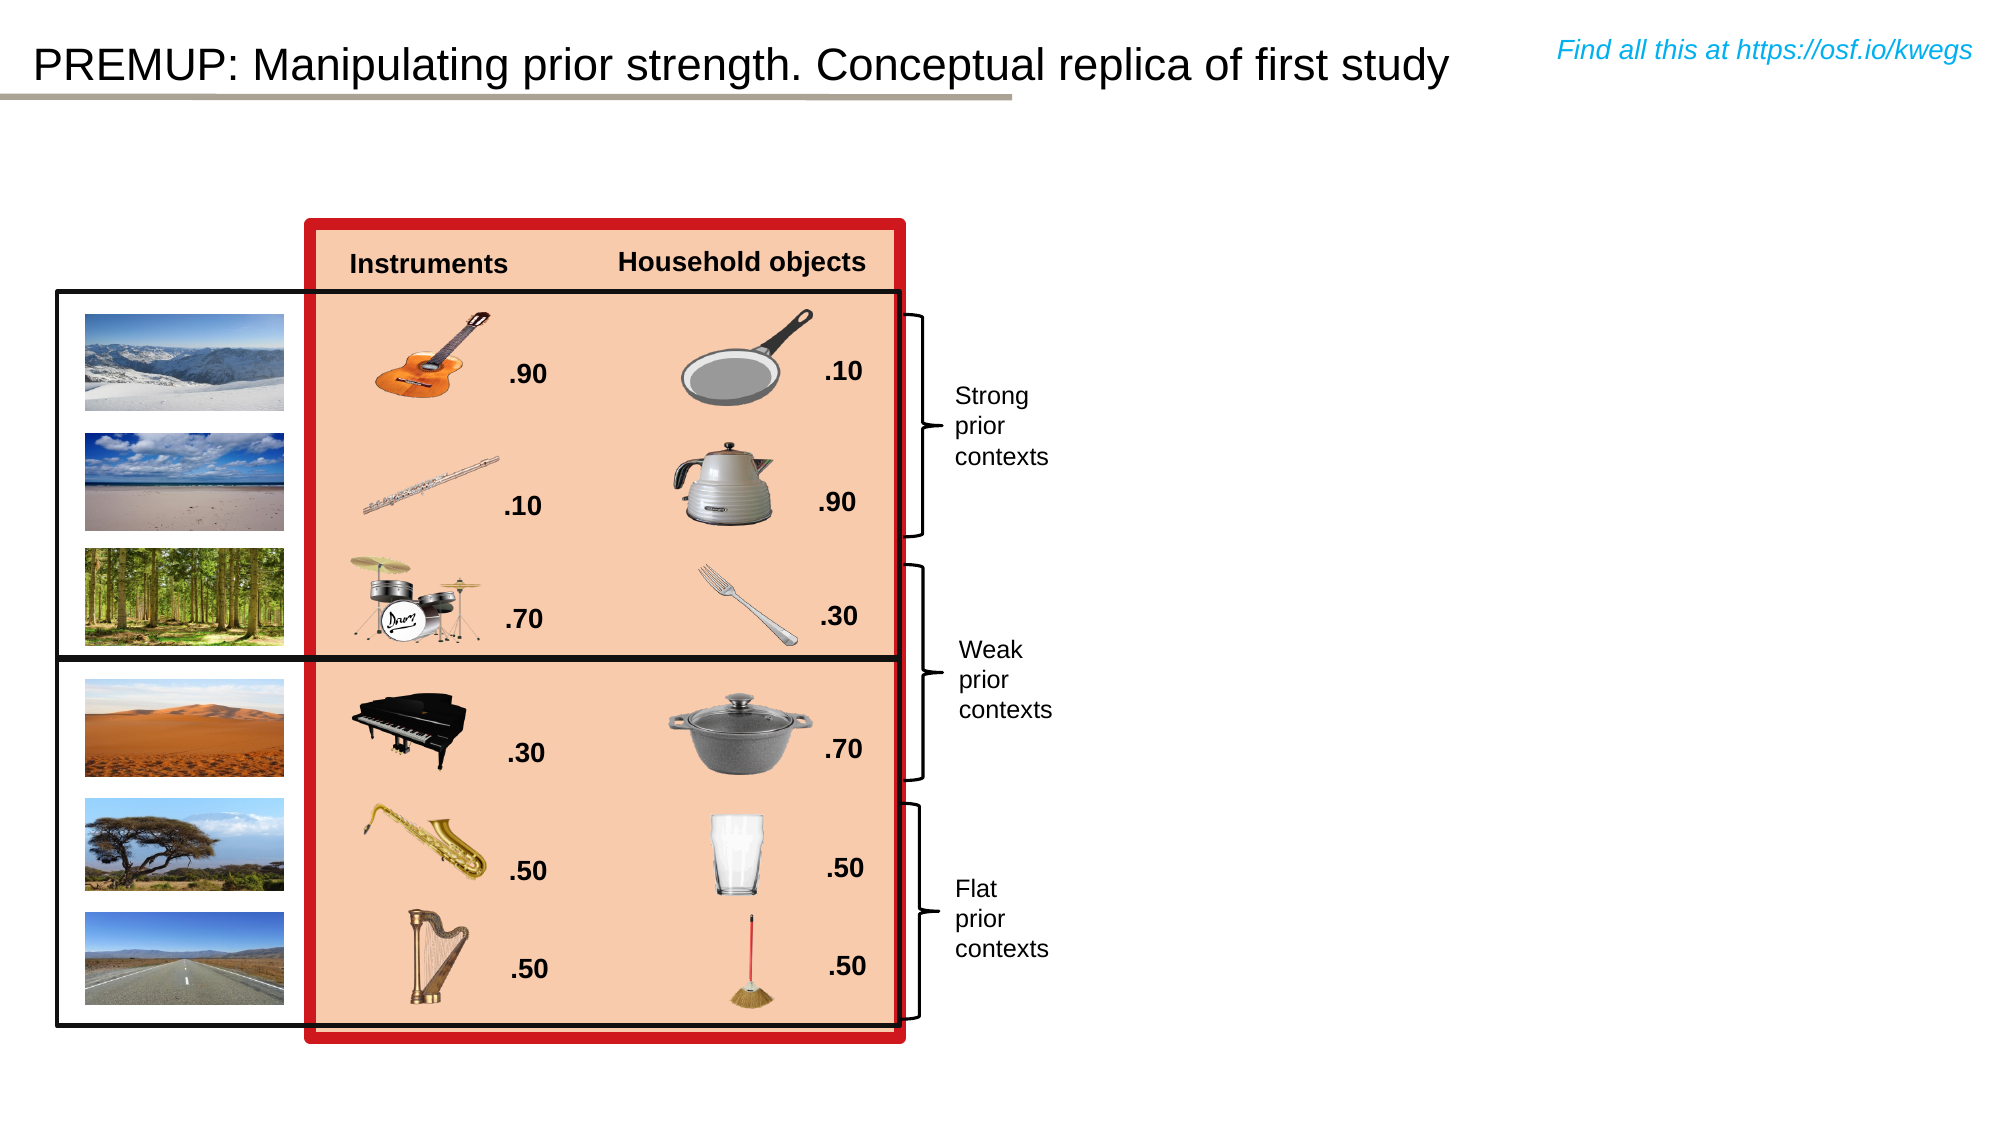

PREMUP: Manipulating prior strength. Conceptual replica of first study
Find all this at https://osf.io/kwegs
Household objects
Instruments
.10
.90
Strong
prior
contexts
.90
.10
.30
.70
Weak
prior
contexts
.70
.30
.50
.50
Flat
prior
contexts
.50
.50